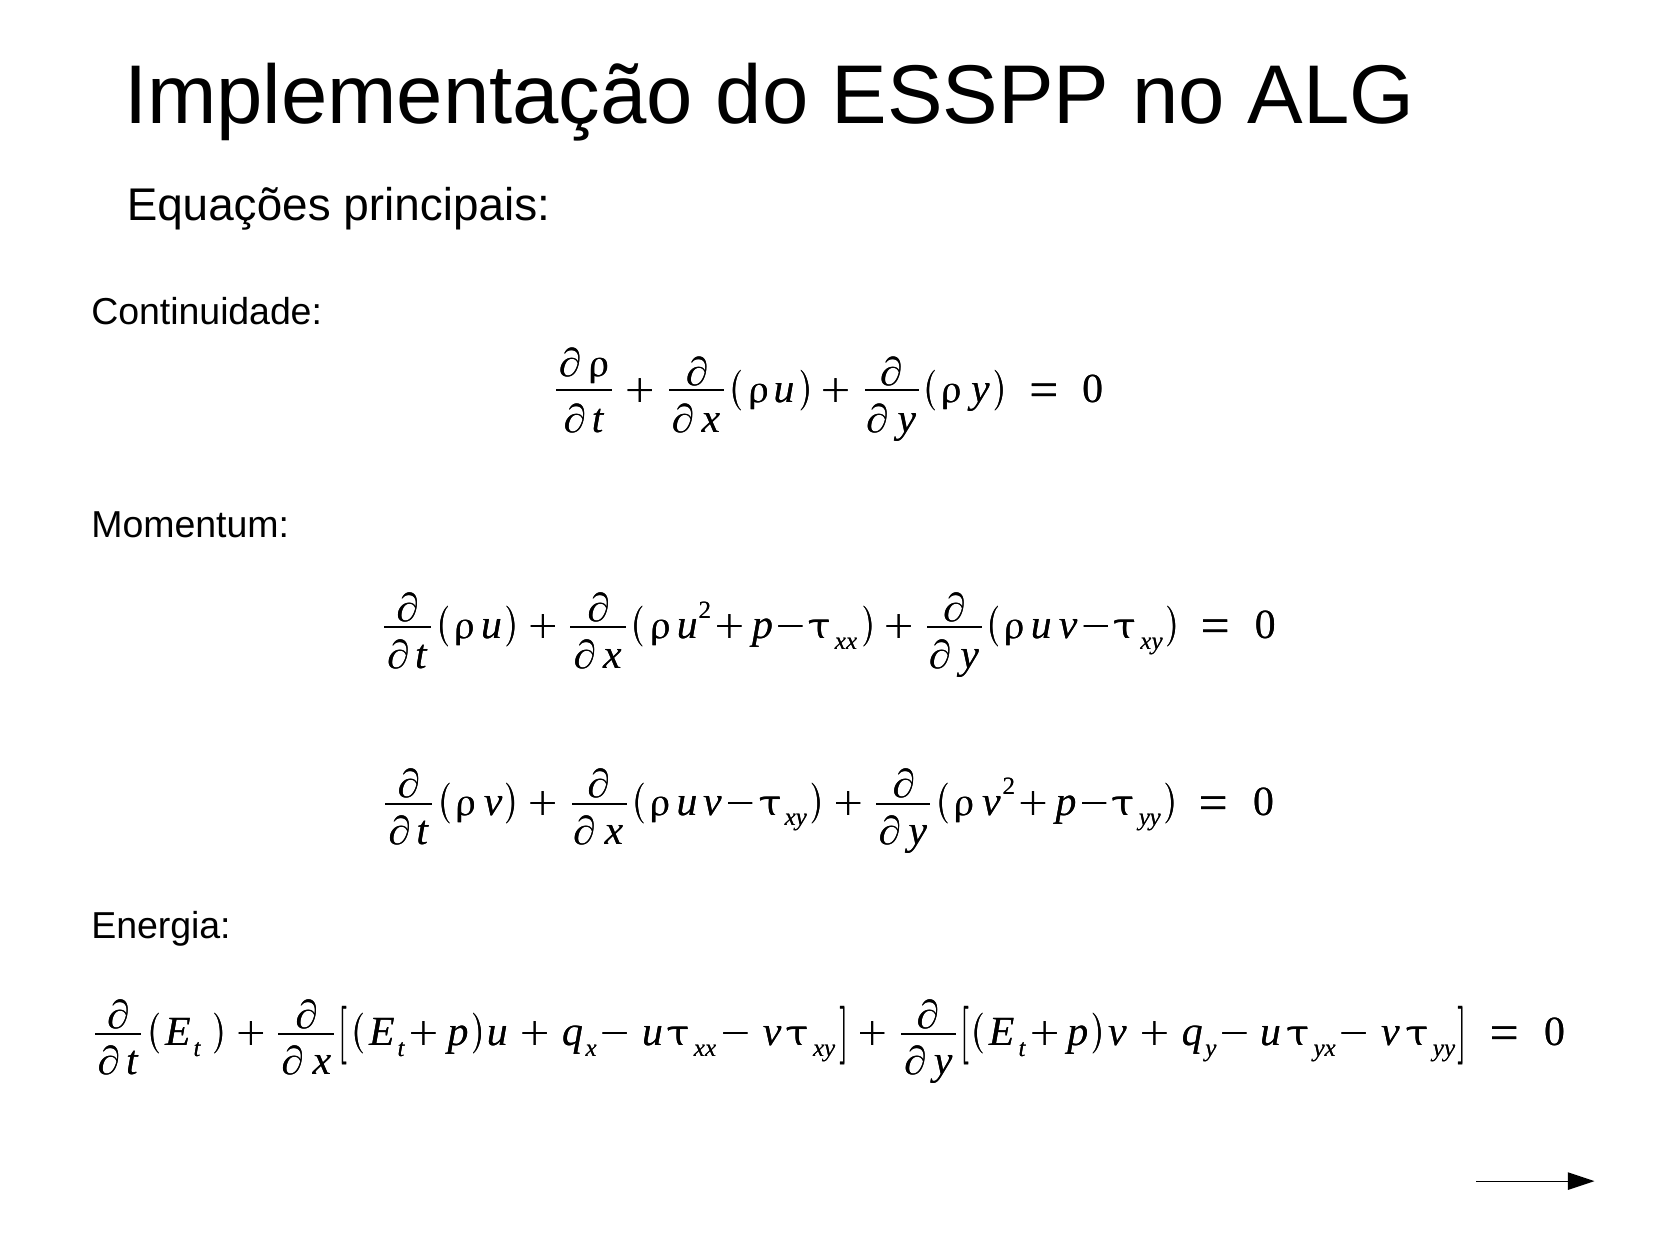

Implementação do ESSPP no ALG
Equações principais:
Continuidade:
Momentum:
Energia: